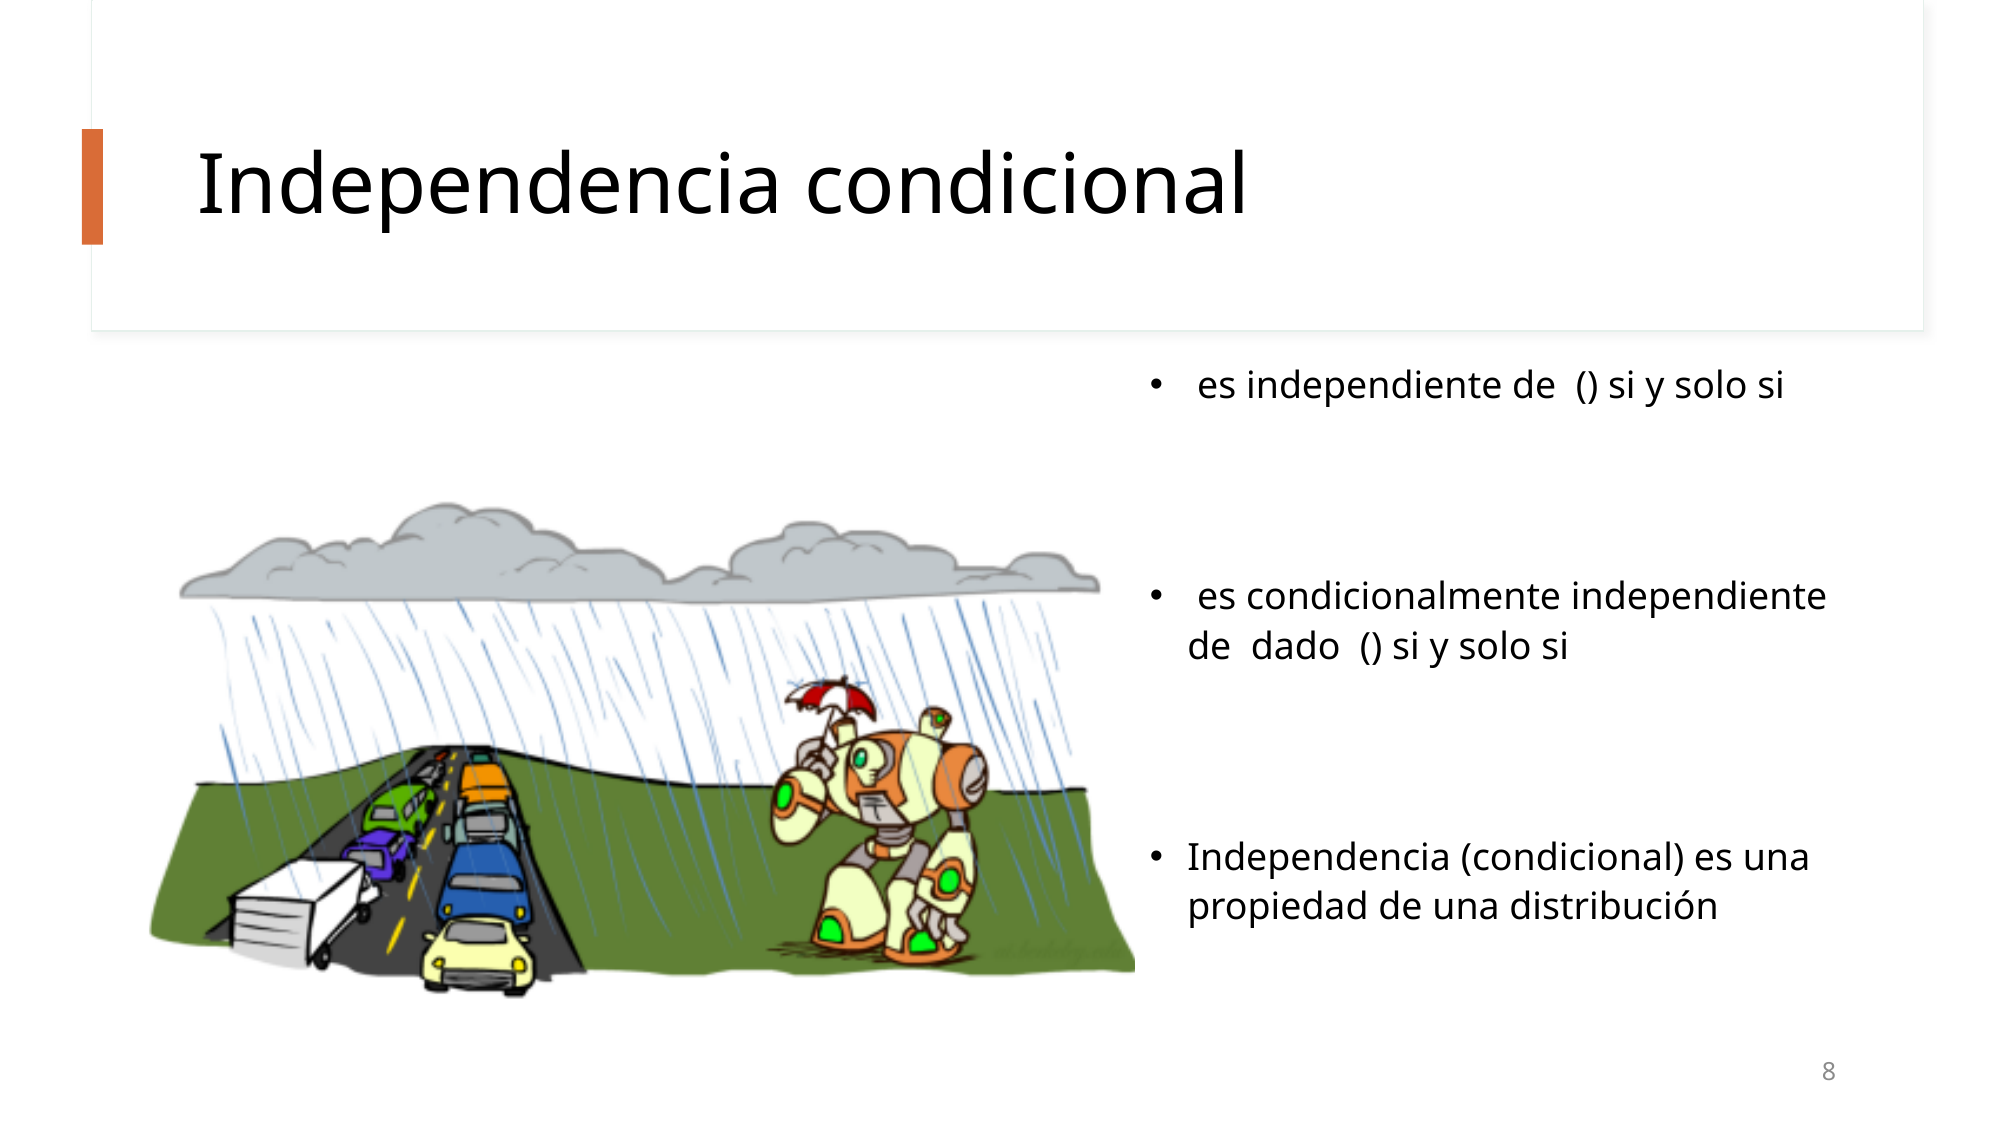

# Independencia condicional
 es independiente de () si y solo si
 es condicionalmente independiente de dado () si y solo si
Independencia (condicional) es una propiedad de una distribución